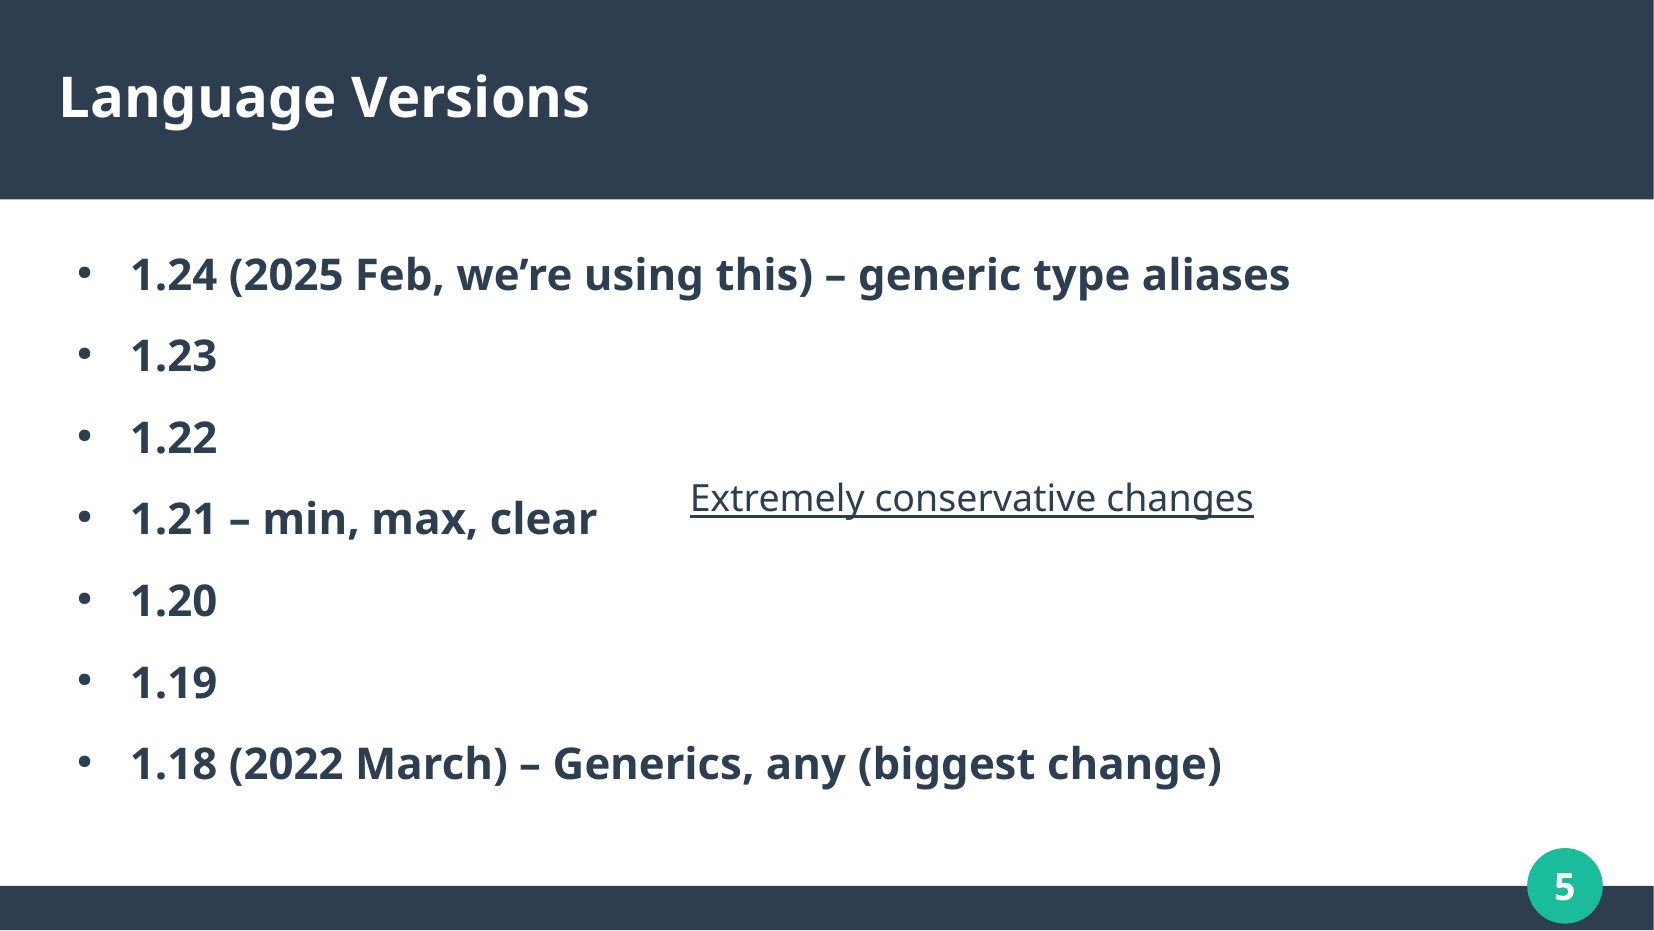

# Language Versions
1.24 (2025 Feb, we’re using this) – generic type aliases
1.23
1.22
1.21 – min, max, clear
1.20
1.19
1.18 (2022 March) – Generics, any (biggest change)
Extremely conservative changes